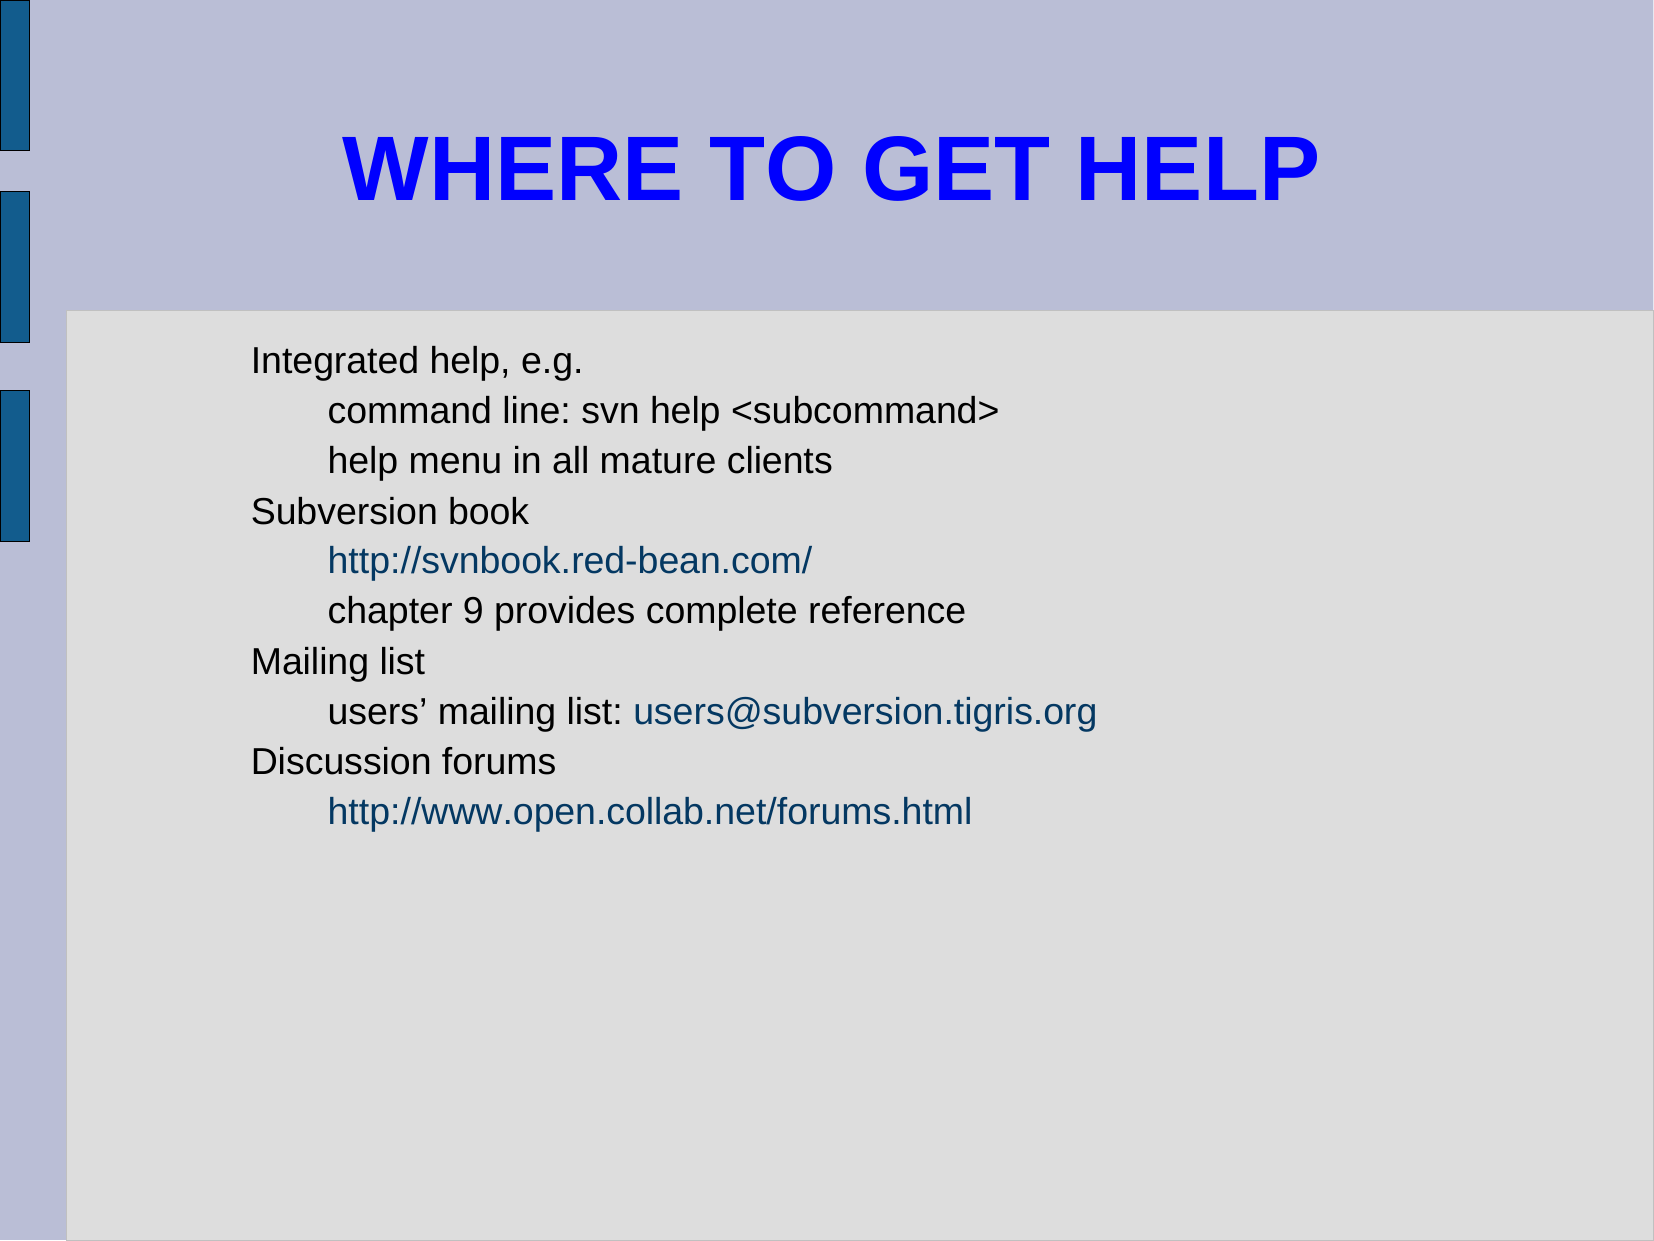

# WHERE TO GET HELP
Integrated help, e.g.
command line: svn help <subcommand>
help menu in all mature clients
Subversion book
http://svnbook.red-bean.com/
chapter 9 provides complete reference
Mailing list
users’ mailing list: users@subversion.tigris.org
Discussion forums
http://www.open.collab.net/forums.html